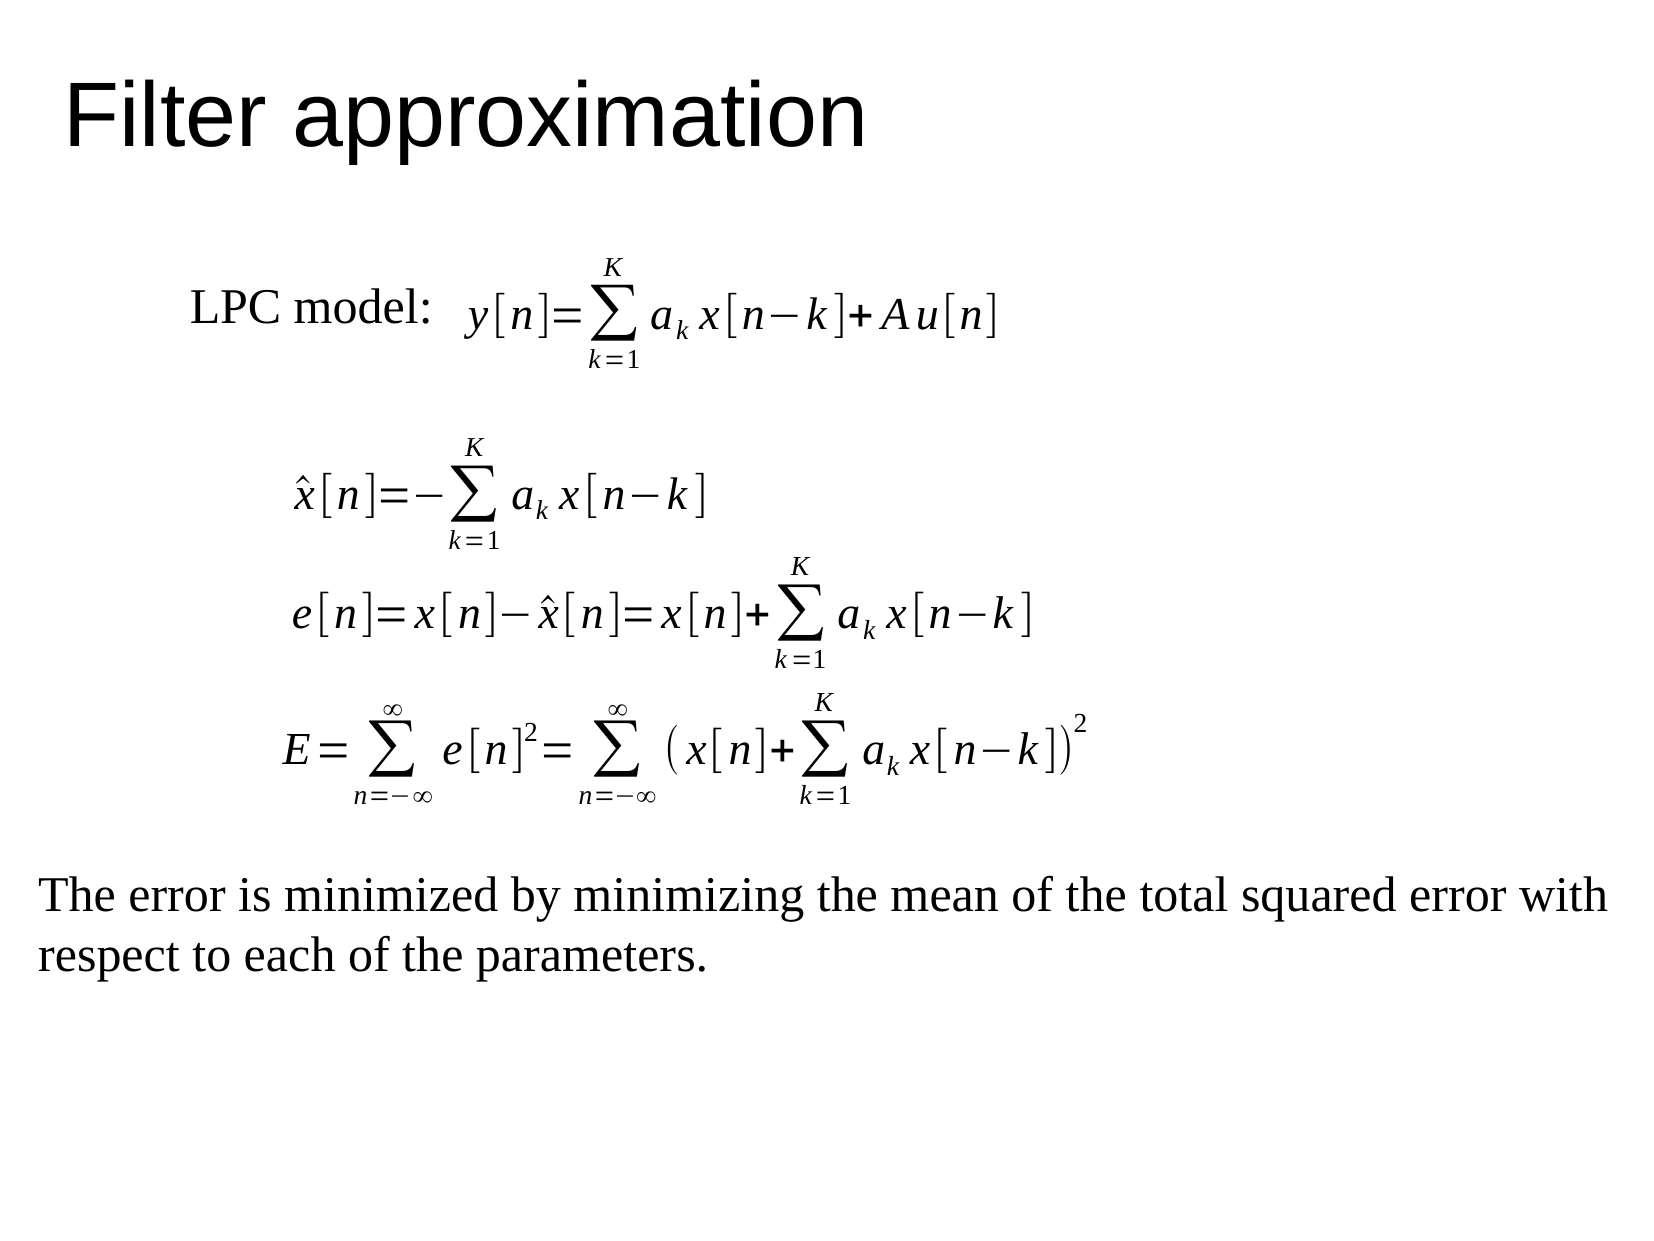

# Filter approximation
LPC model:
The error is minimized by minimizing the mean of the total squared error with
respect to each of the parameters.